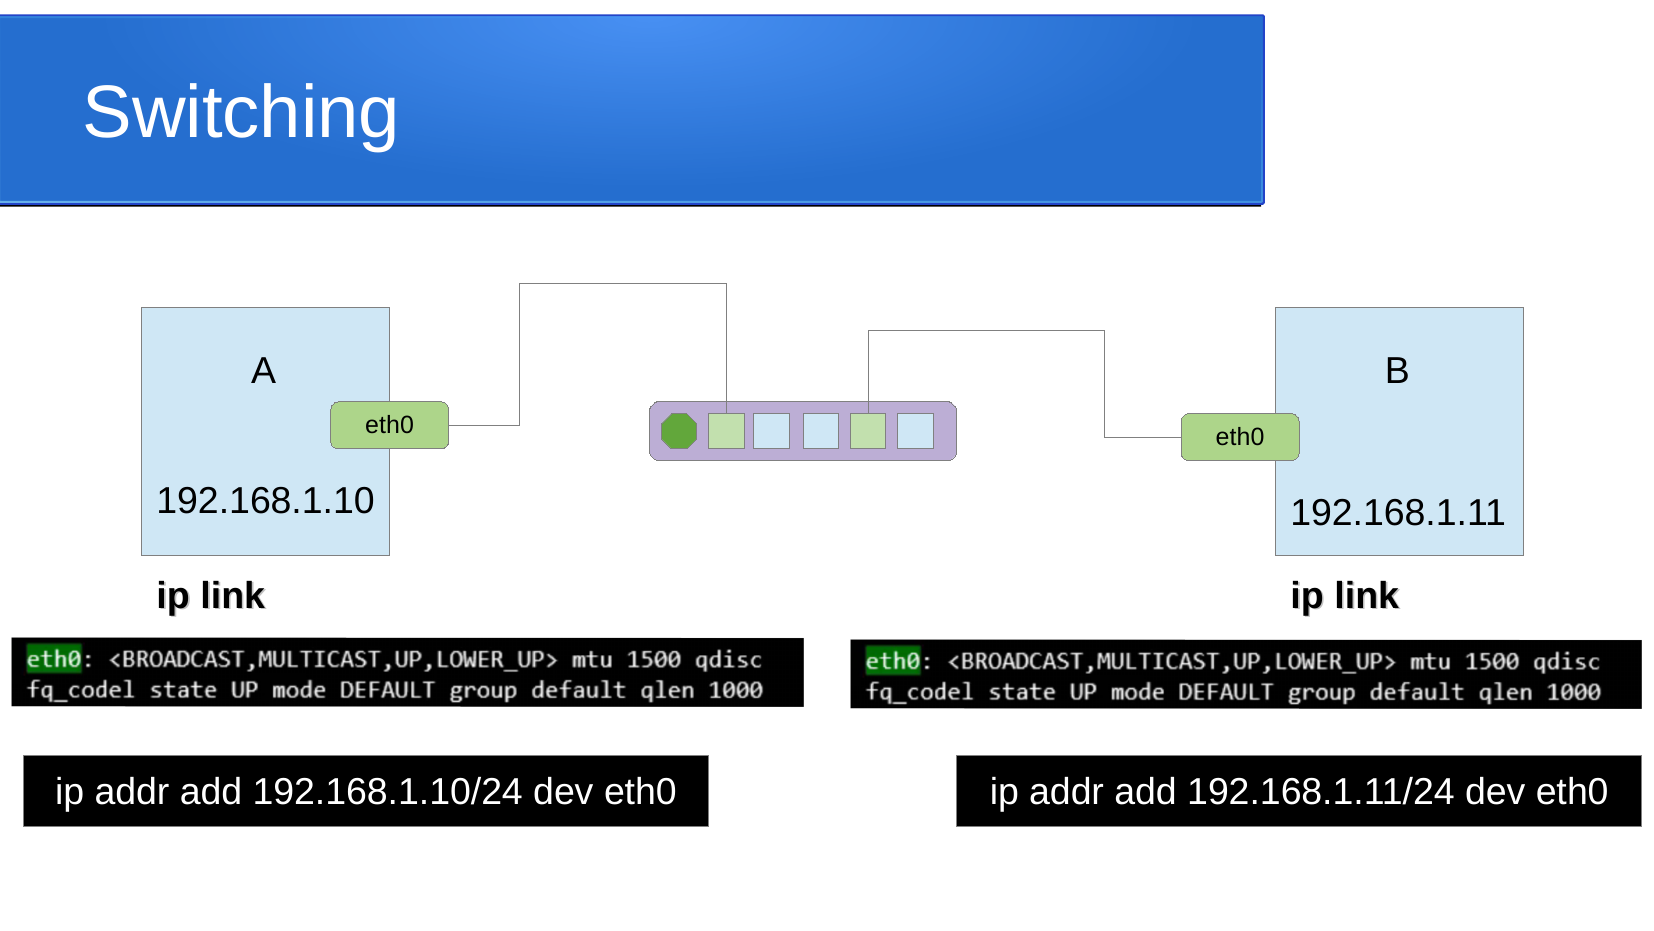

# Switching
A
eth0
192.168.1.10
B
192.168.1.11
eth0
ip link
ip link
ip addr add 192.168.1.10/24 dev eth0
ip addr add 192.168.1.11/24 dev eth0